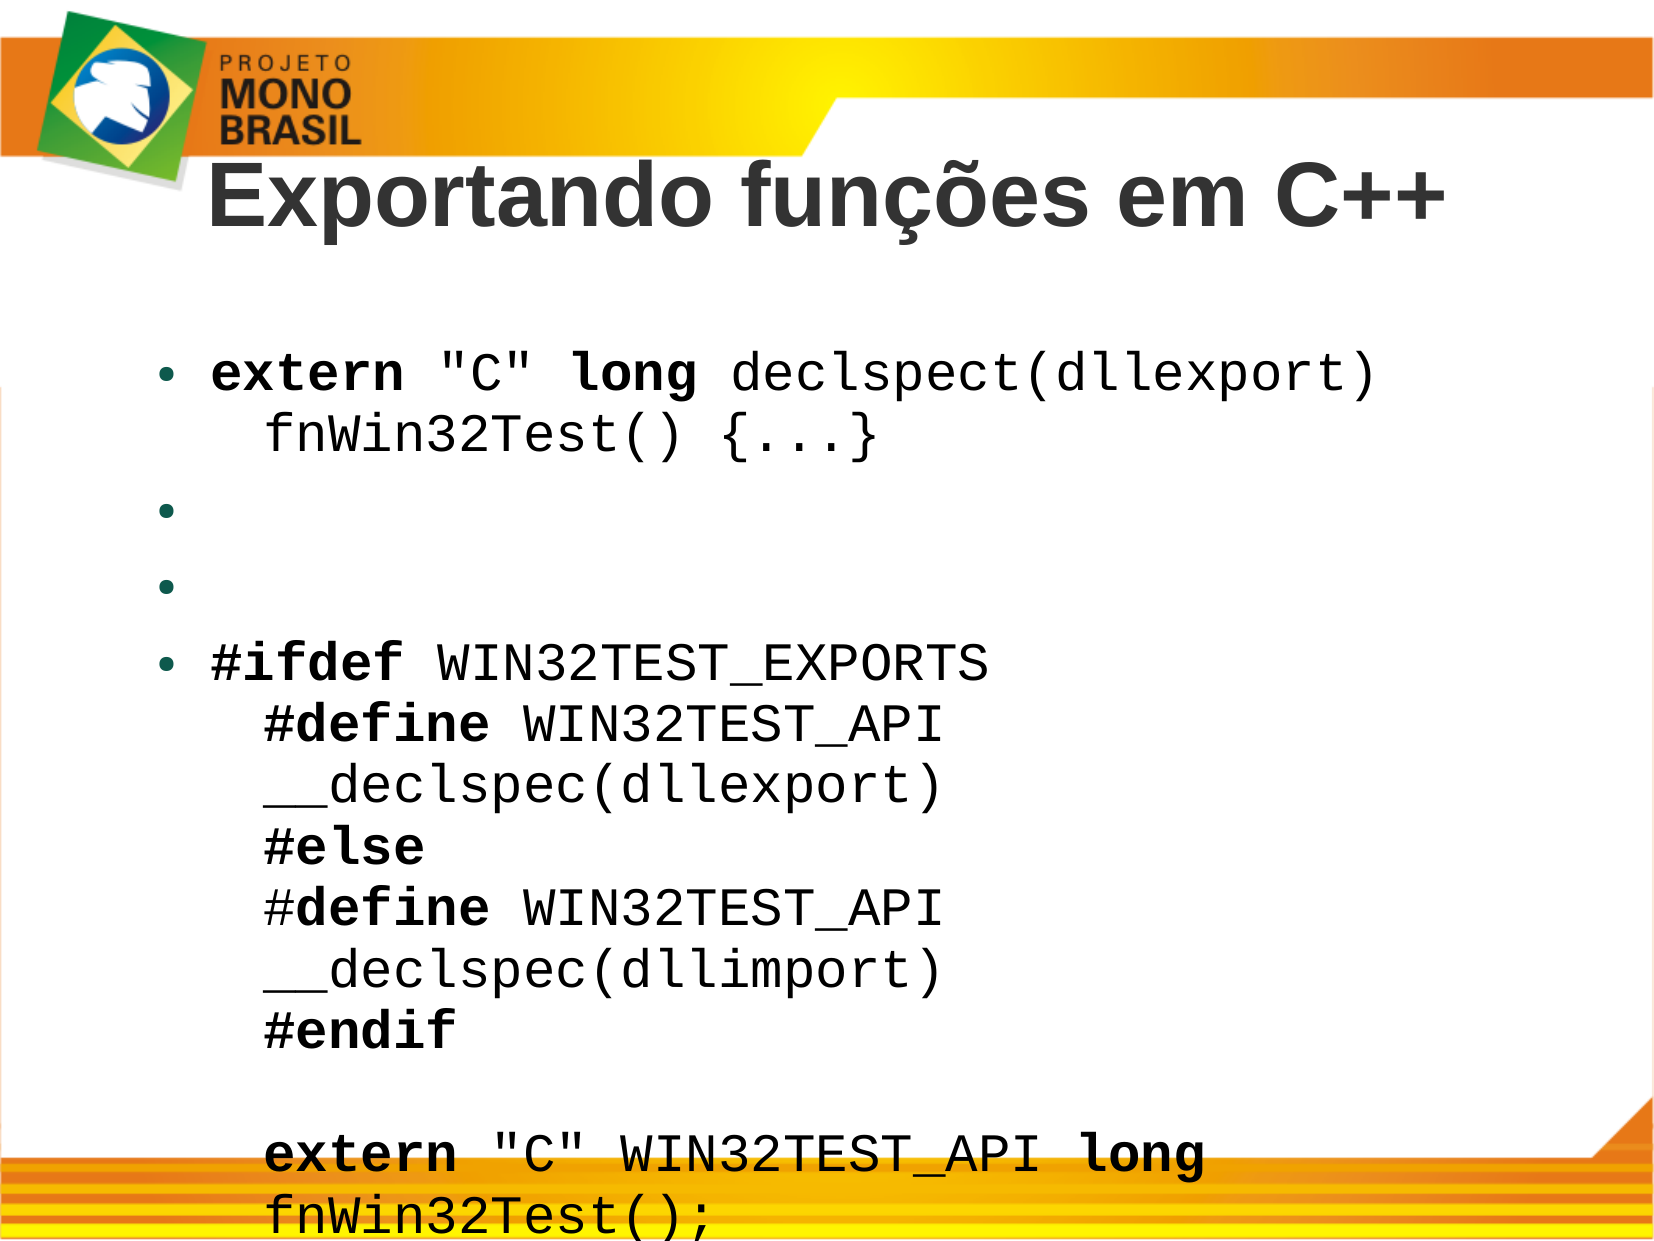

# Exportando funções em C++
extern "C" long declspect(dllexport)
fnWin32Test() {...}
#ifdef WIN32TEST_EXPORTS
#define WIN32TEST_API __declspec(dllexport)
#else
#define WIN32TEST_API __declspec(dllimport)
#endif
extern "C" WIN32TEST_API long fnWin32Test();